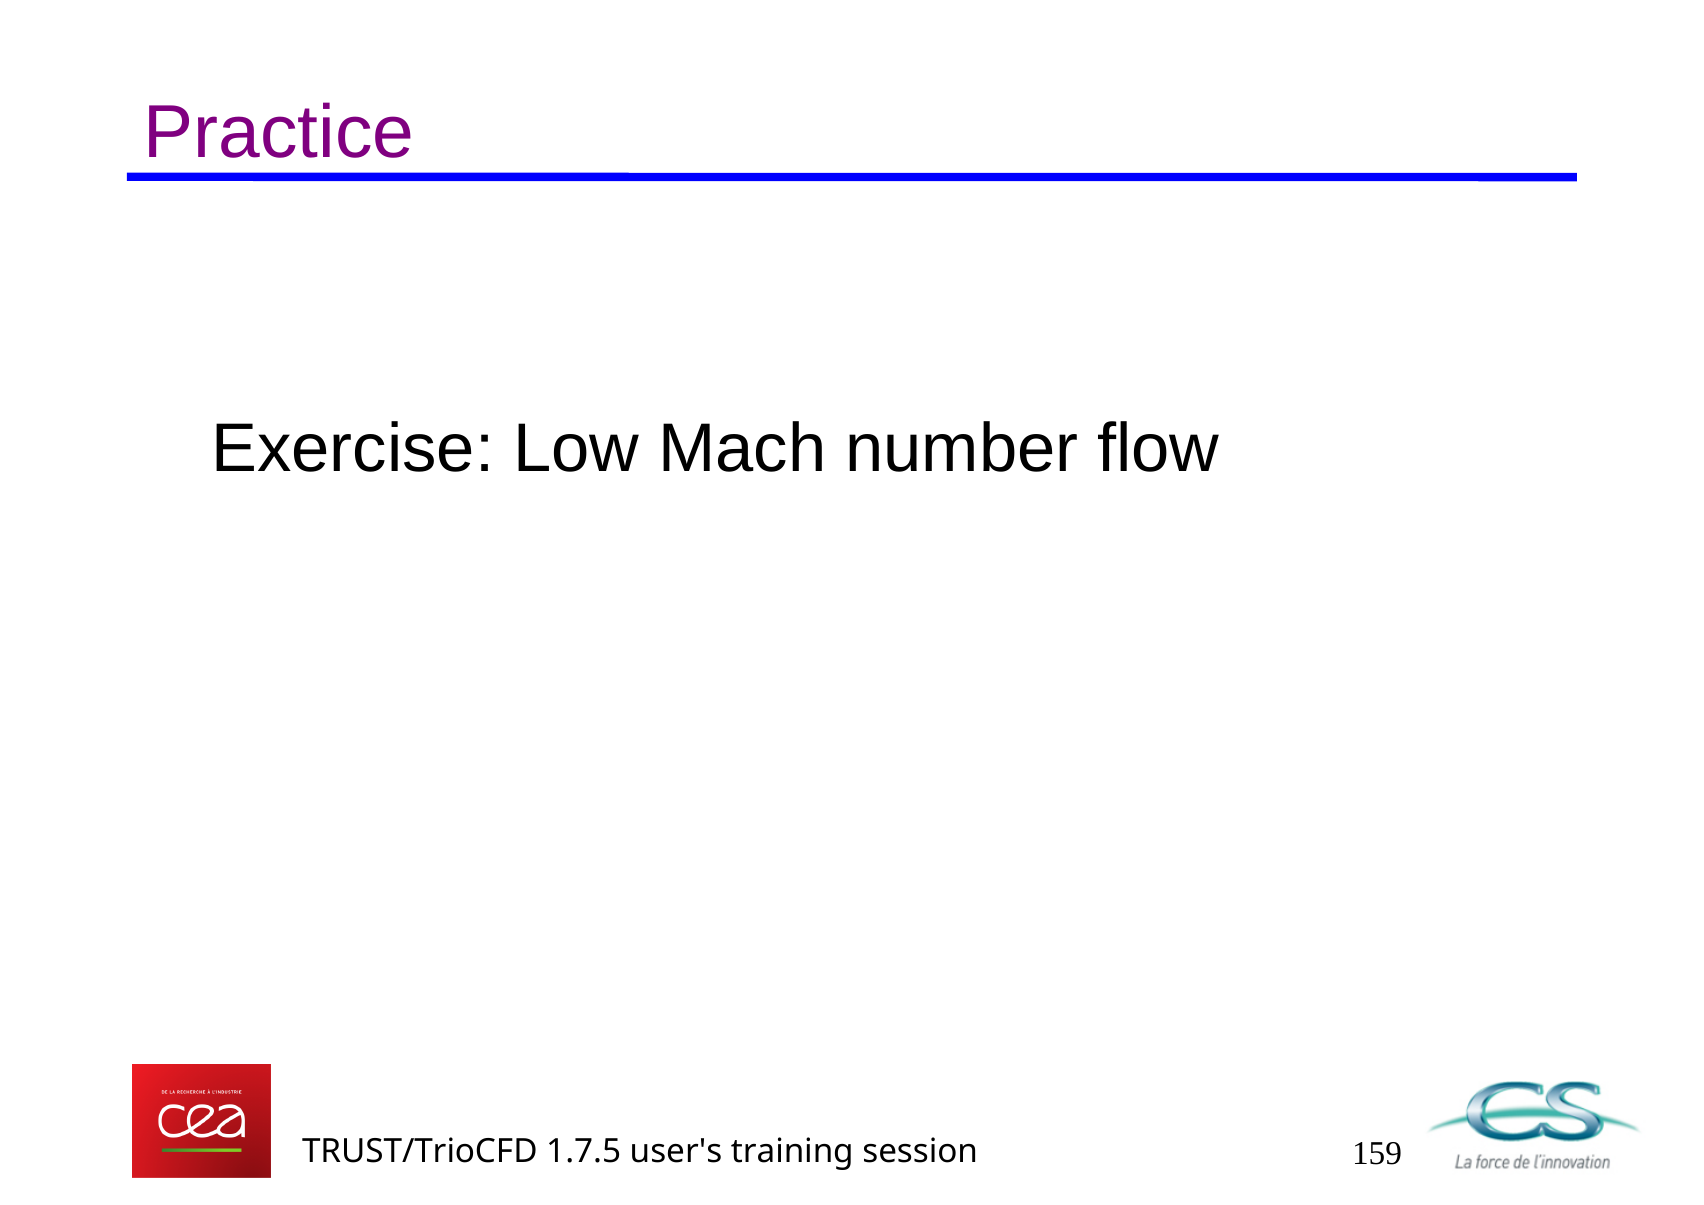

# Practice
Exercise: Low Mach number flow
TRUST/TrioCFD 1.7.5 user's training session
159